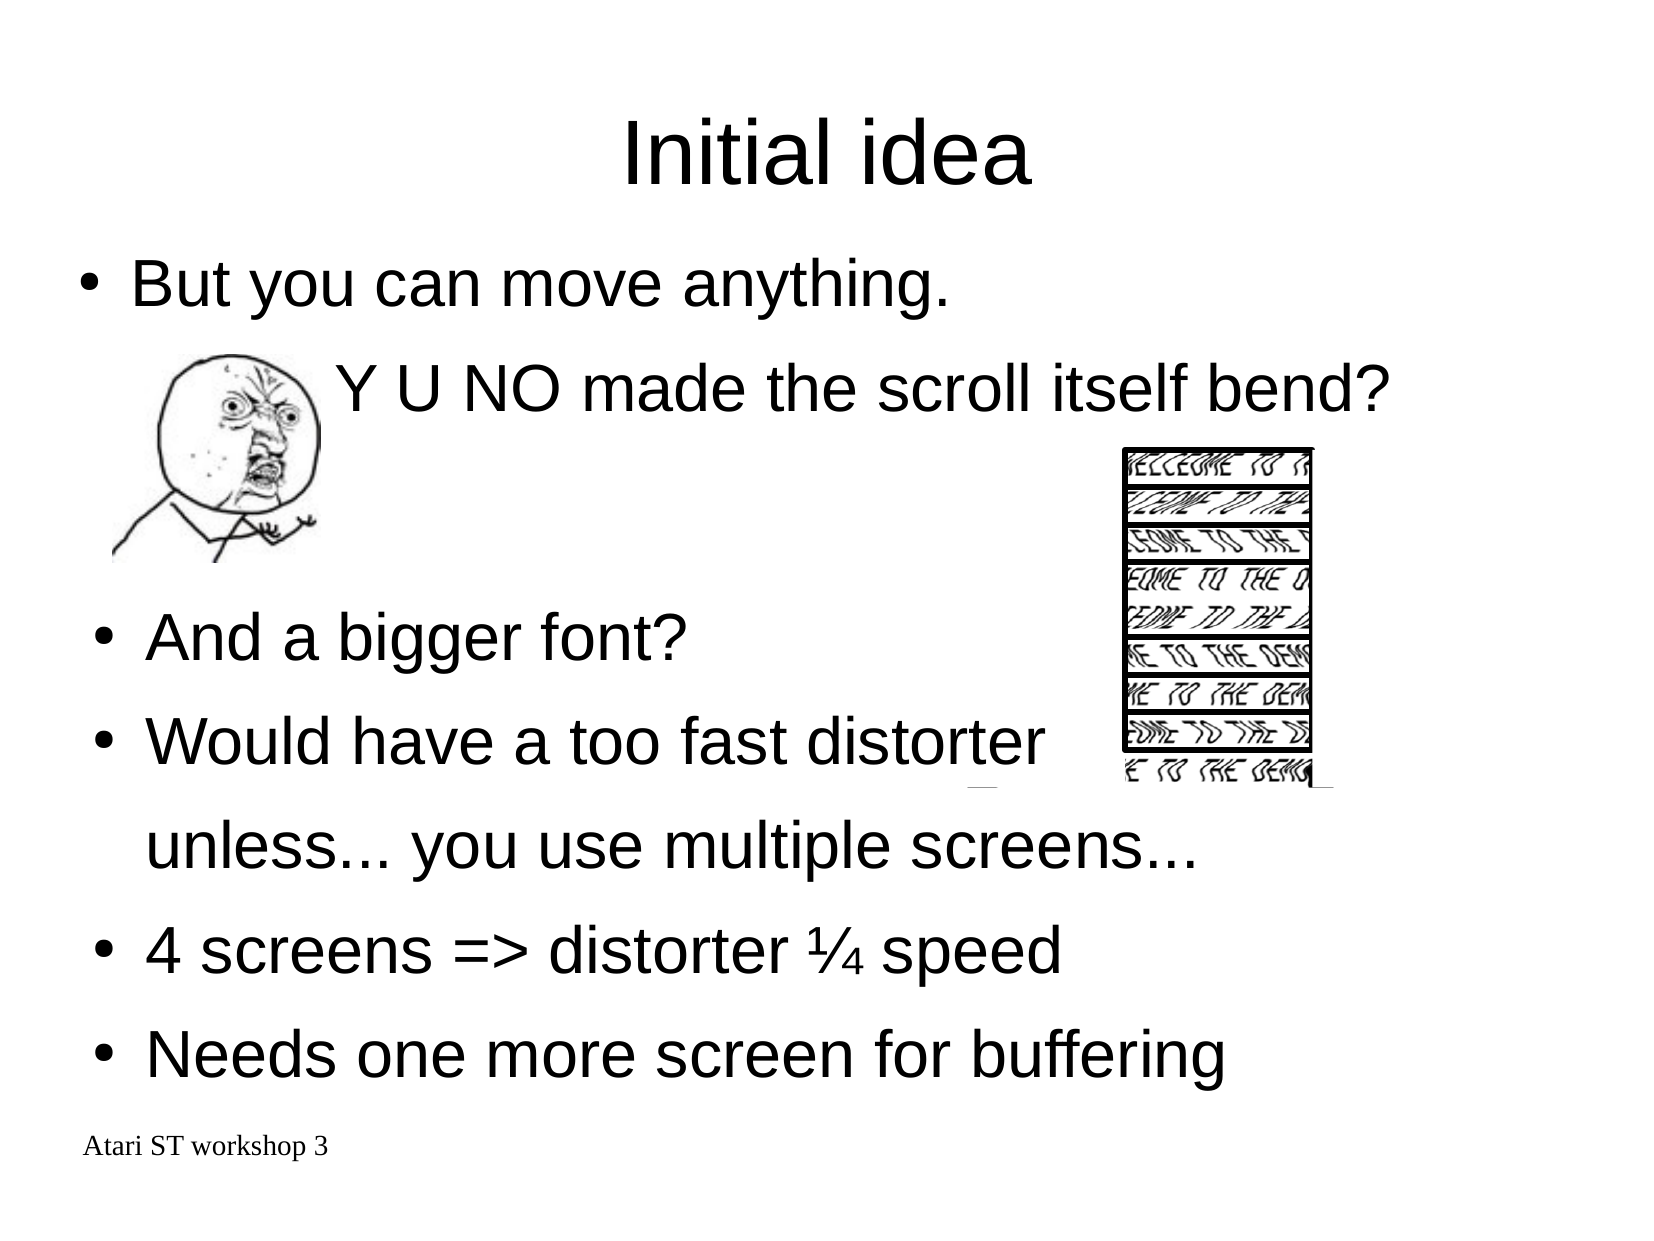

# Initial idea
But you can move anything.
 Y U NO made the scroll itself bend?
And a bigger font?
Would have a too fast distorter
unless... you use multiple screens...
4 screens => distorter ¼ speed
Needs one more screen for buffering
10